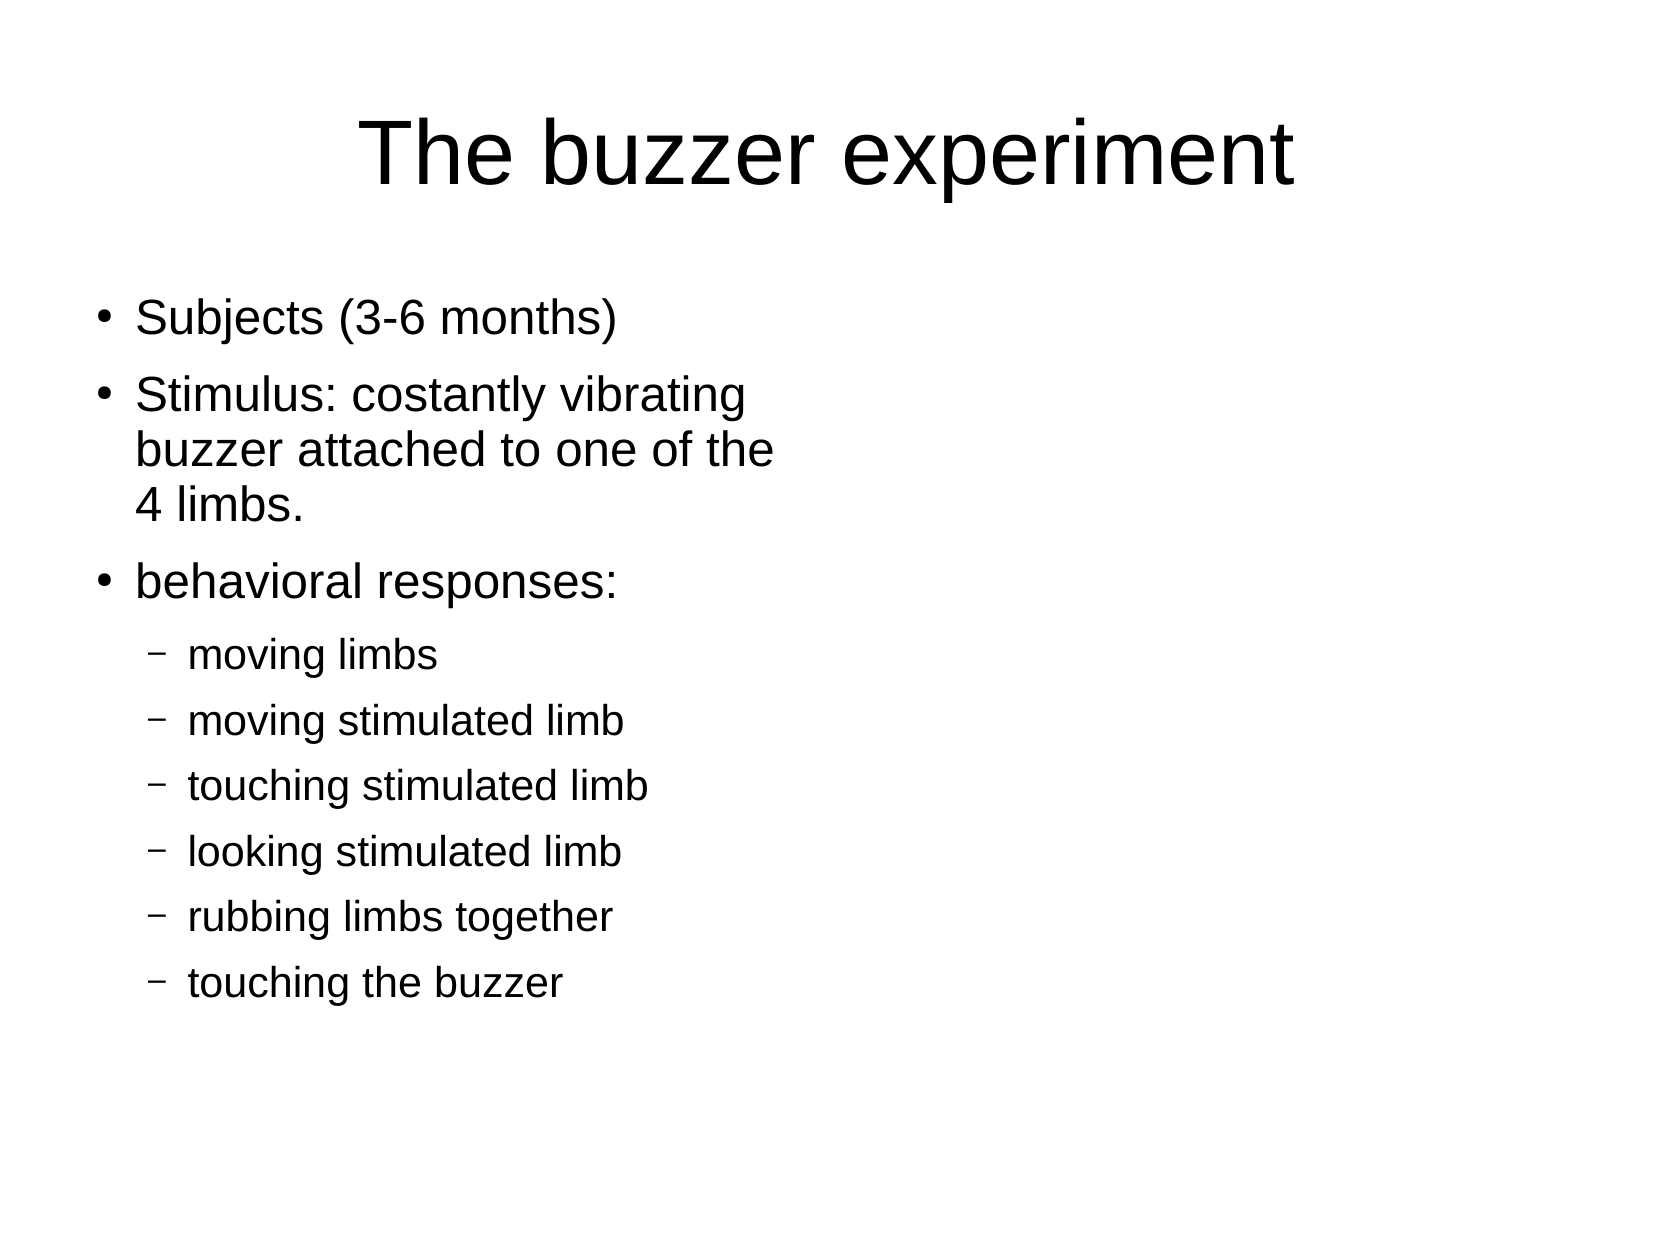

# The buzzer experiment
Subjects (3-6 months)
Stimulus: costantly vibrating buzzer attached to one of the 4 limbs.
behavioral responses:
moving limbs
moving stimulated limb
touching stimulated limb
looking stimulated limb
rubbing limbs together
touching the buzzer